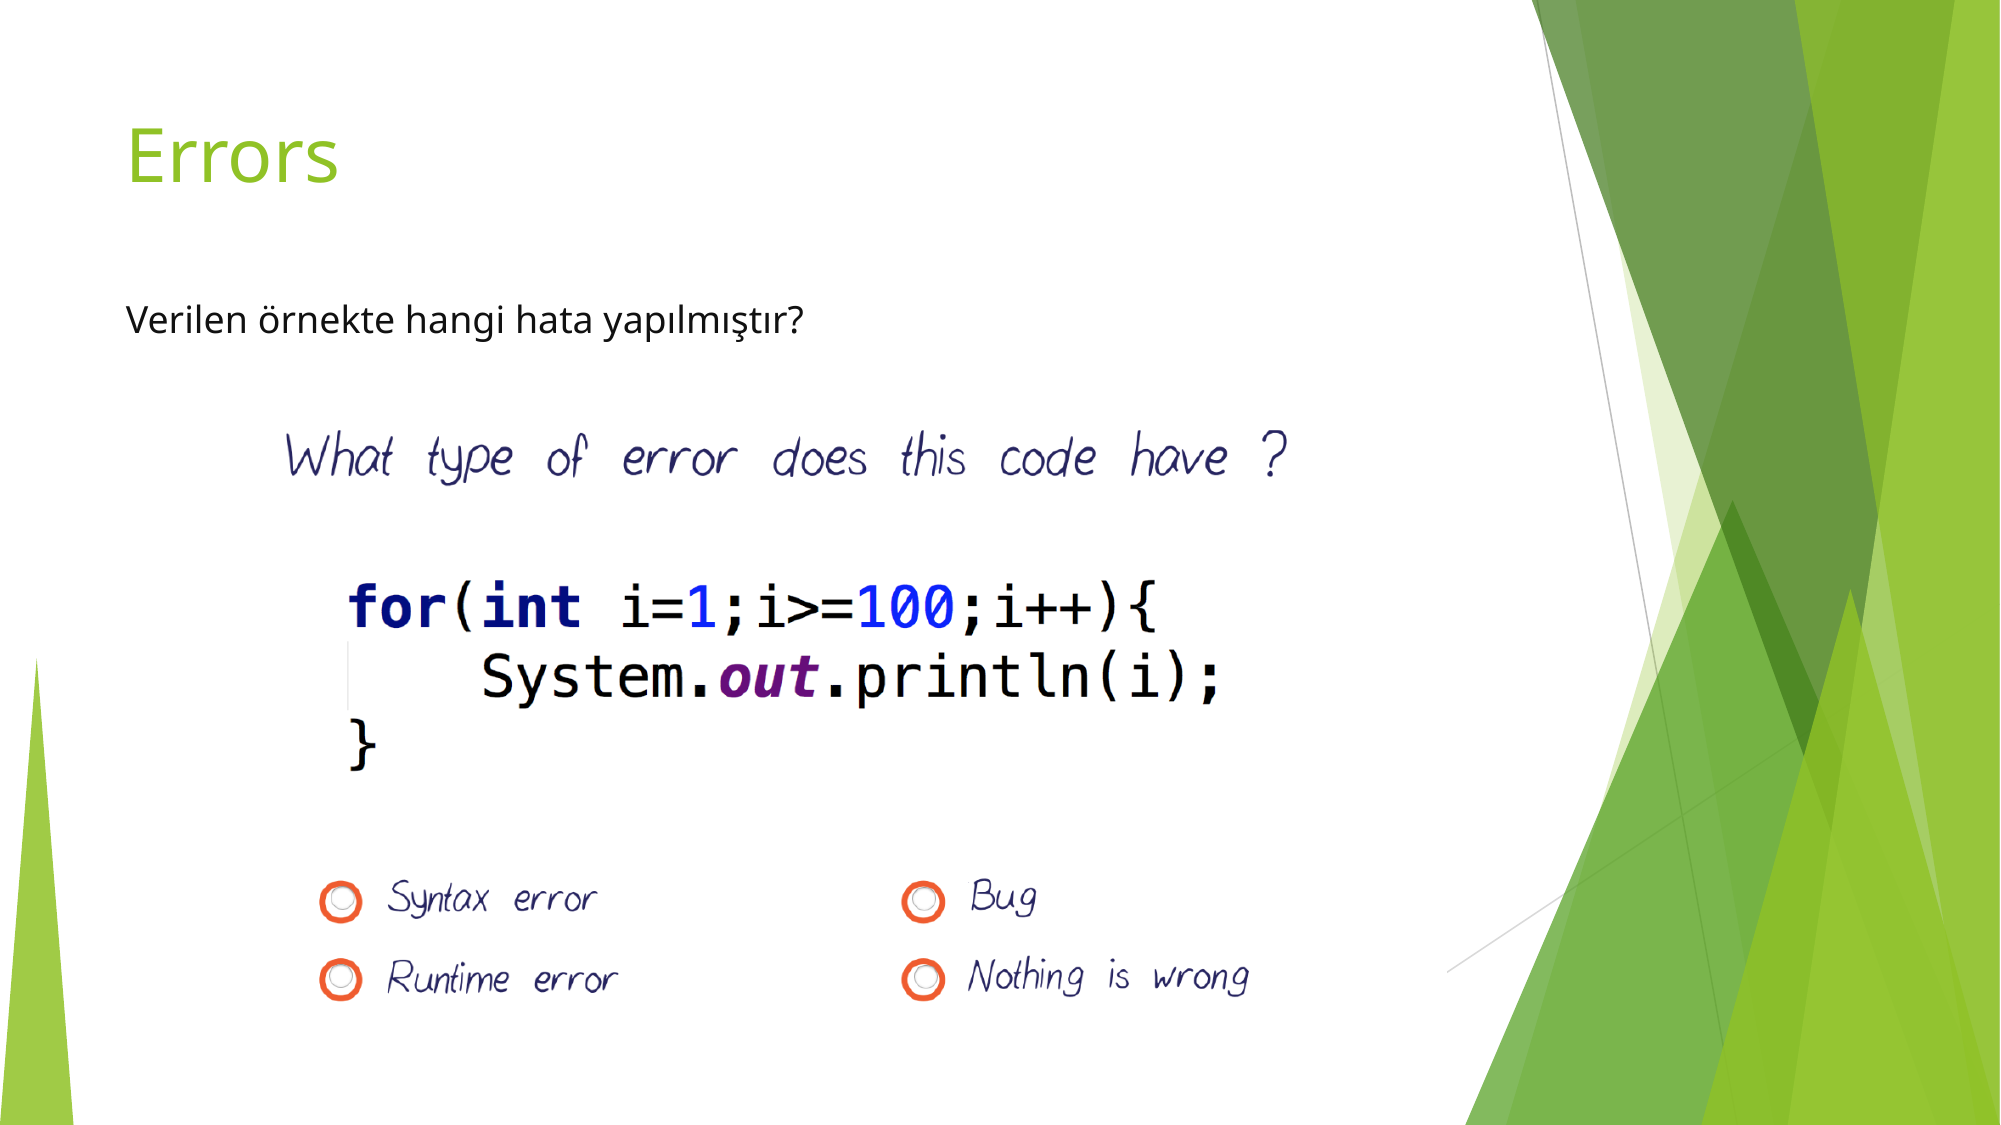

# Errors
Verilen örnekte hangi hata yapılmıştır?